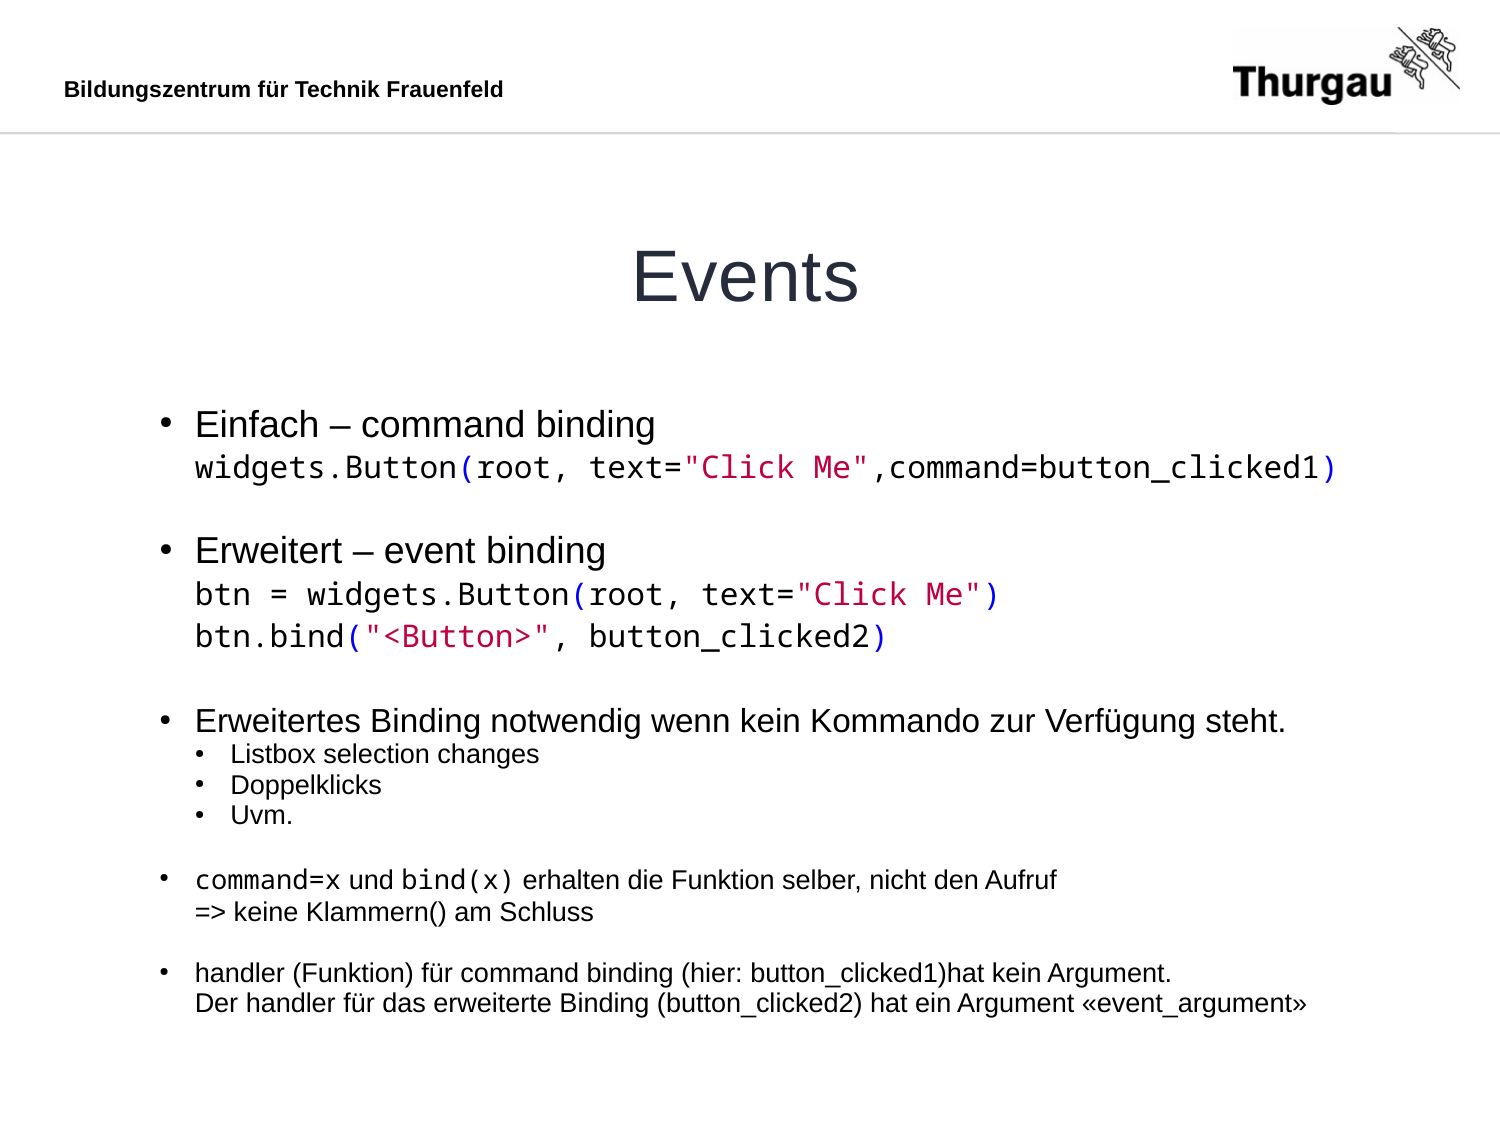

Bildungszentrum für Technik Frauenfeld
Events
Einfach – command binding
widgets.Button(root, text="Click Me",command=button_clicked1)
Erweitert – event binding
btn = widgets.Button(root, text="Click Me")
btn.bind("<Button>", button_clicked2)
Erweitertes Binding notwendig wenn kein Kommando zur Verfügung steht.
Listbox selection changes
Doppelklicks
Uvm.
command=x und bind(x) erhalten die Funktion selber, nicht den Aufruf
=> keine Klammern() am Schluss
handler (Funktion) für command binding (hier: button_clicked1)hat kein Argument.
Der handler für das erweiterte Binding (button_clicked2) hat ein Argument «event_argument»